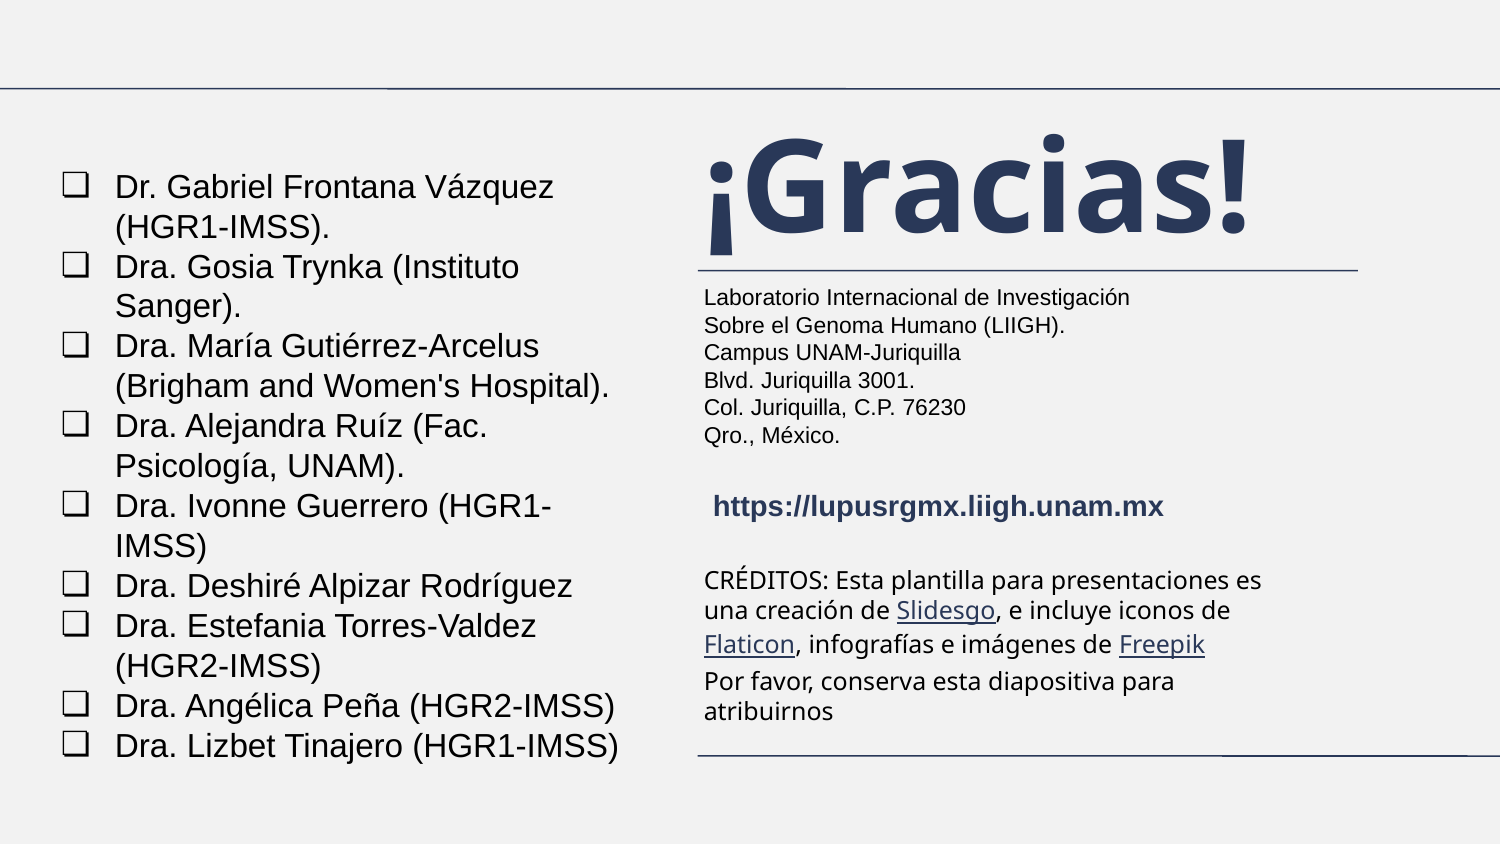

¡Gracias!
Dr. Gabriel Frontana Vázquez (HGR1-IMSS).
Dra. Gosia Trynka (Instituto Sanger).
Dra. María Gutiérrez-Arcelus (Brigham and Women's Hospital).
Dra. Alejandra Ruíz (Fac. Psicología, UNAM).
Dra. Ivonne Guerrero (HGR1-IMSS)
Dra. Deshiré Alpizar Rodríguez
Dra. Estefania Torres-Valdez (HGR2-IMSS)
Dra. Angélica Peña (HGR2-IMSS)
Dra. Lizbet Tinajero (HGR1-IMSS)
# Laboratorio Internacional de Investigación
Sobre el Genoma Humano (LIIGH).
Campus UNAM-Juriquilla
Blvd. Juriquilla 3001.
Col. Juriquilla, C.P. 76230
Qro., México.
https://lupusrgmx.liigh.unam.mx
Por favor, conserva esta diapositiva para atribuirnos